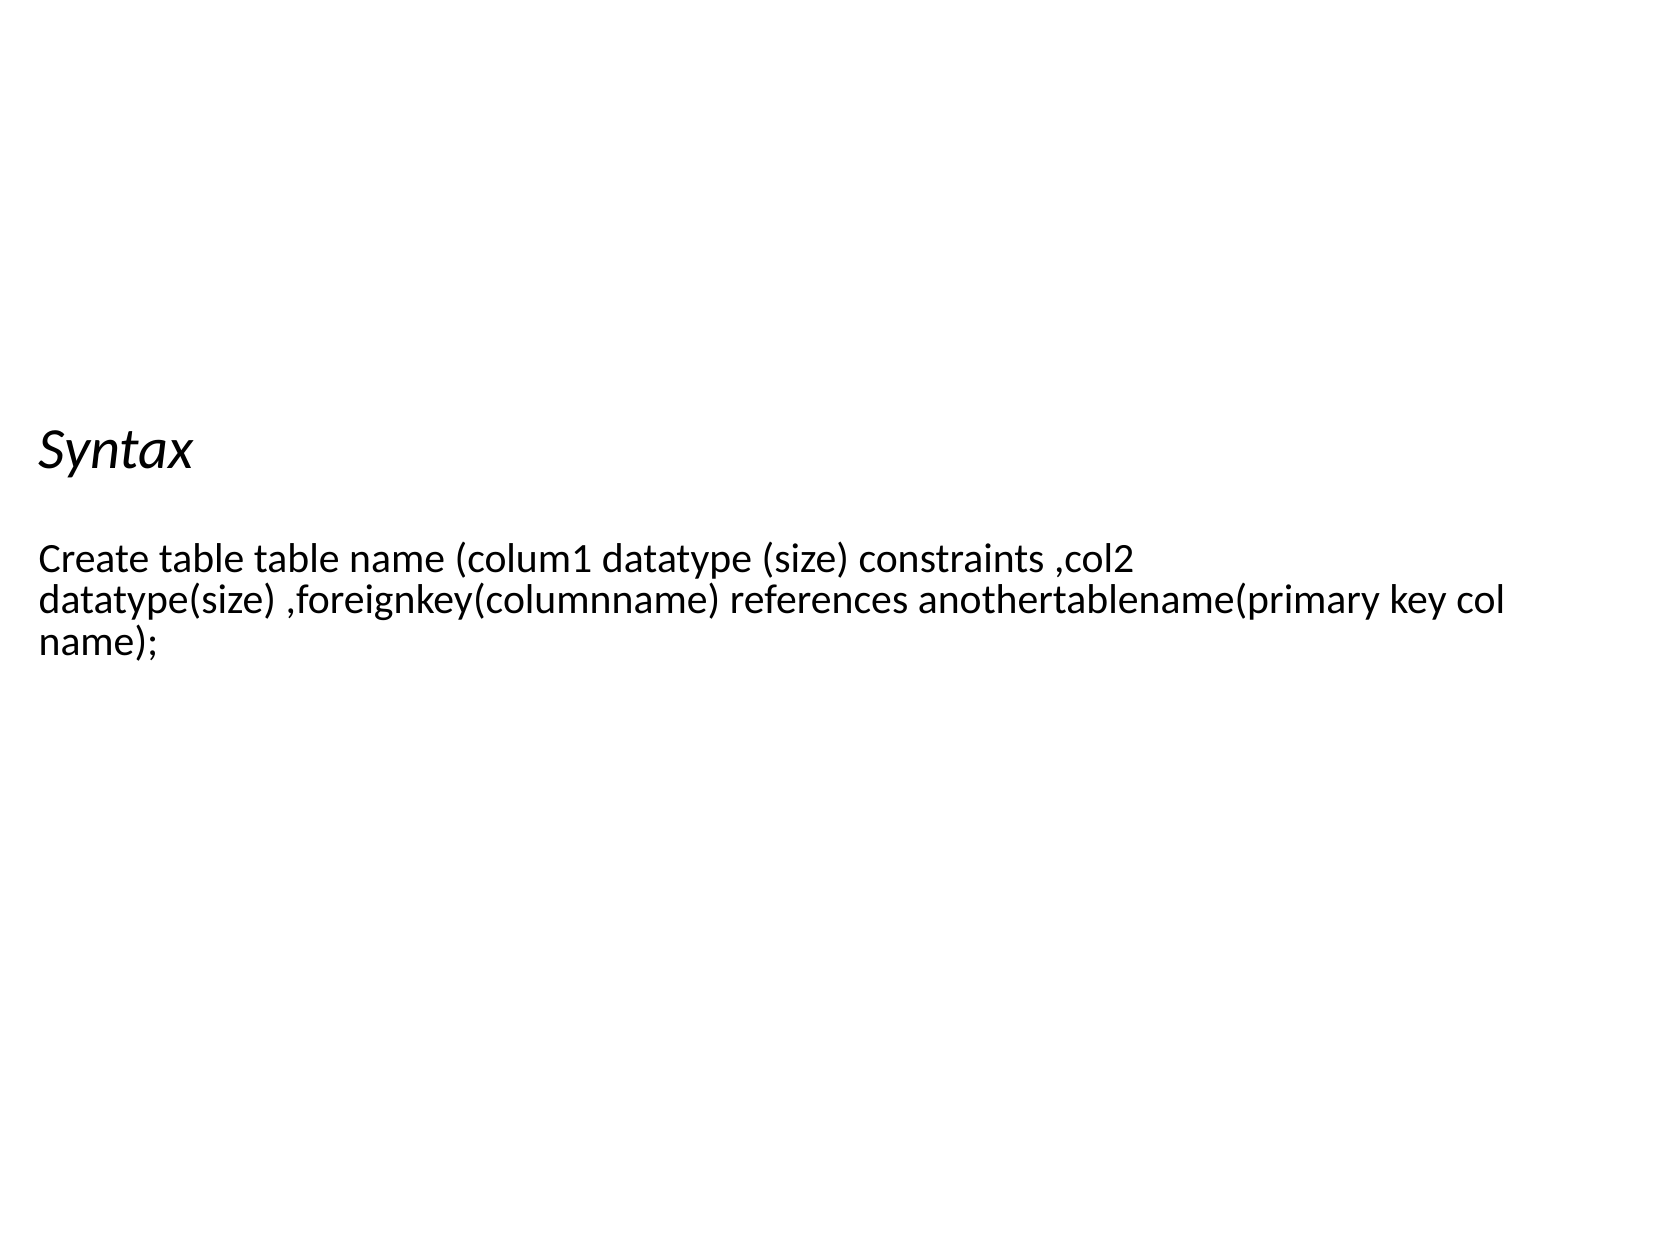

Syntax
Create table table name (colum1 datatype (size) constraints ,col2 datatype(size) ,foreignkey(columnname) references anothertablename(primary key col name);